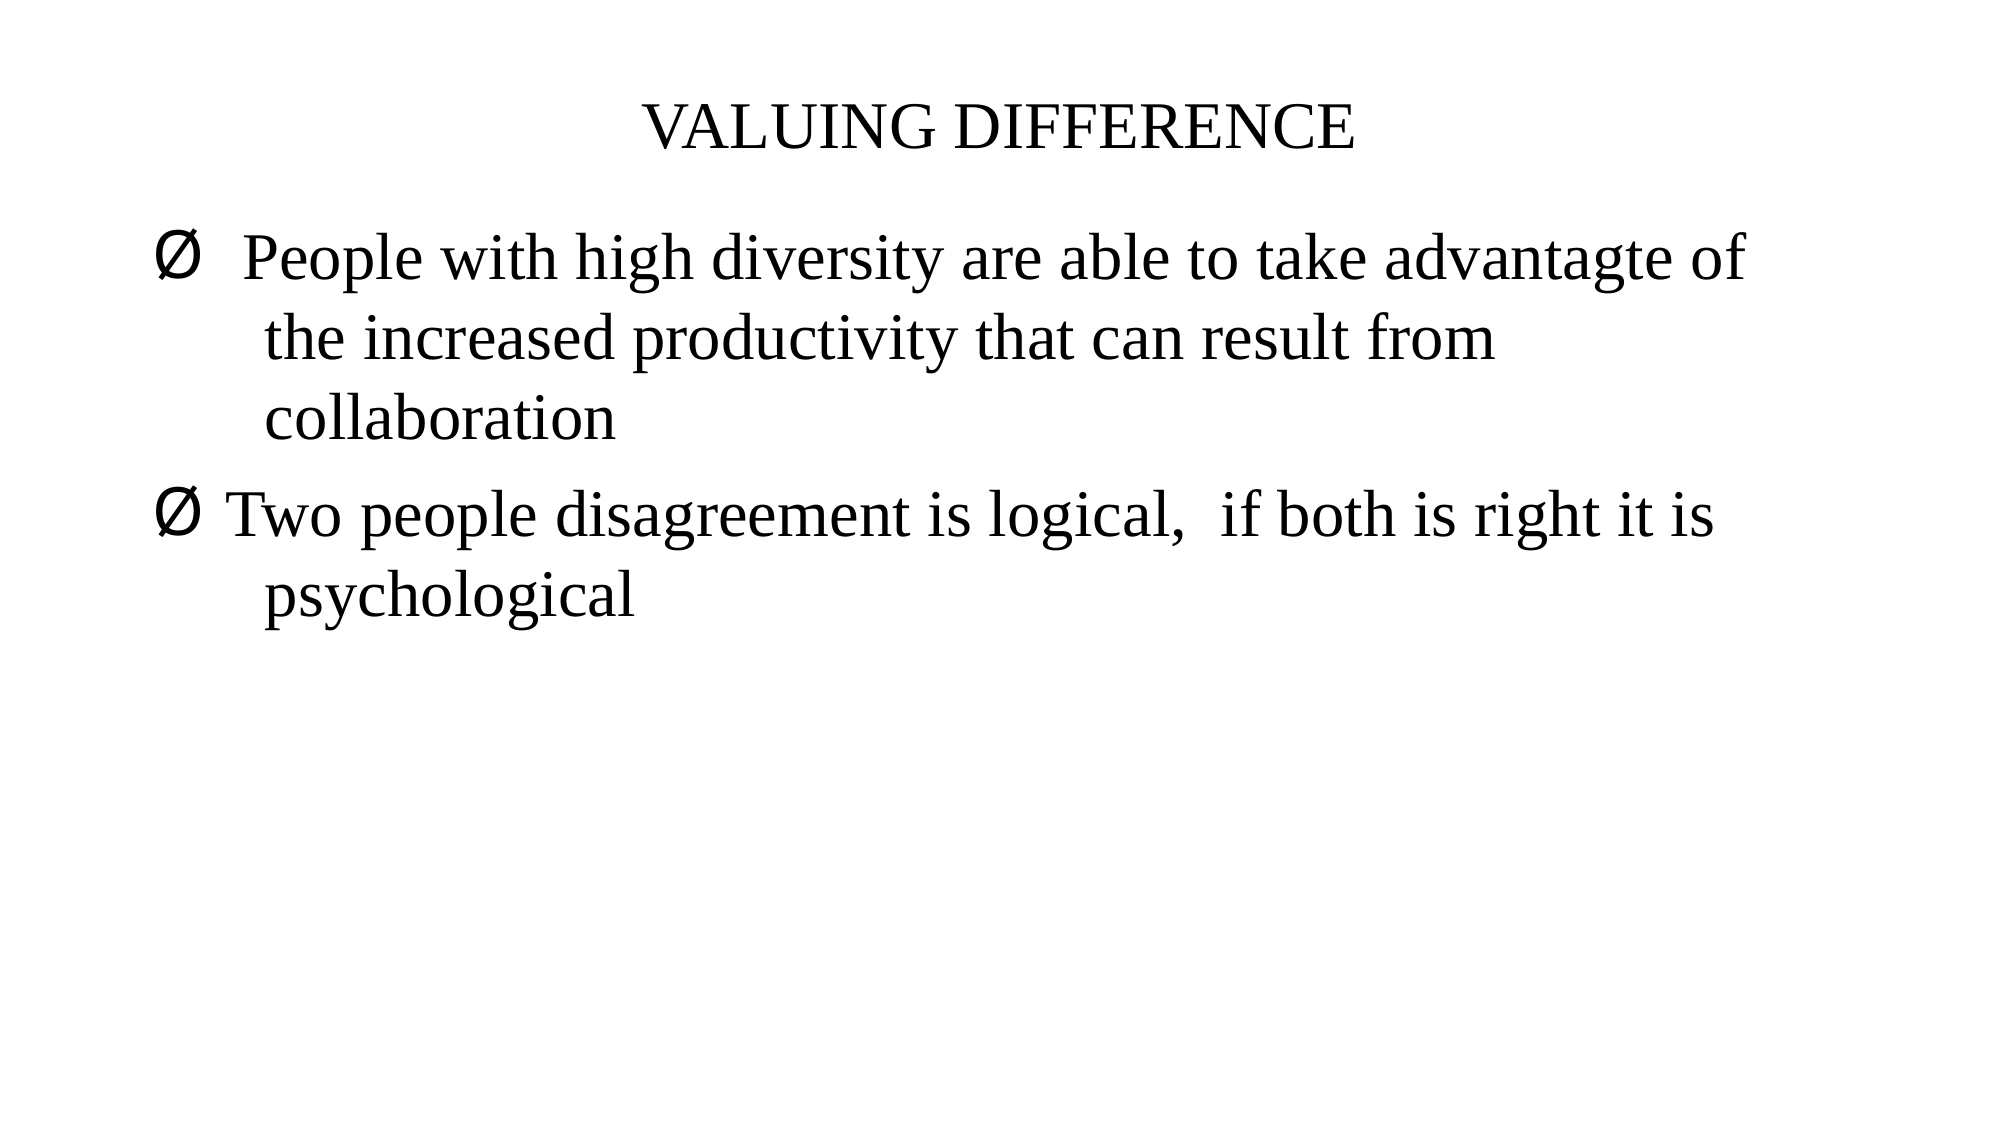

# VALUING DIFFERENCE
 People with high diversity are able to take advantagte of the increased productivity that can result from collaboration
 Two people disagreement is logical, if both is right it is psychological